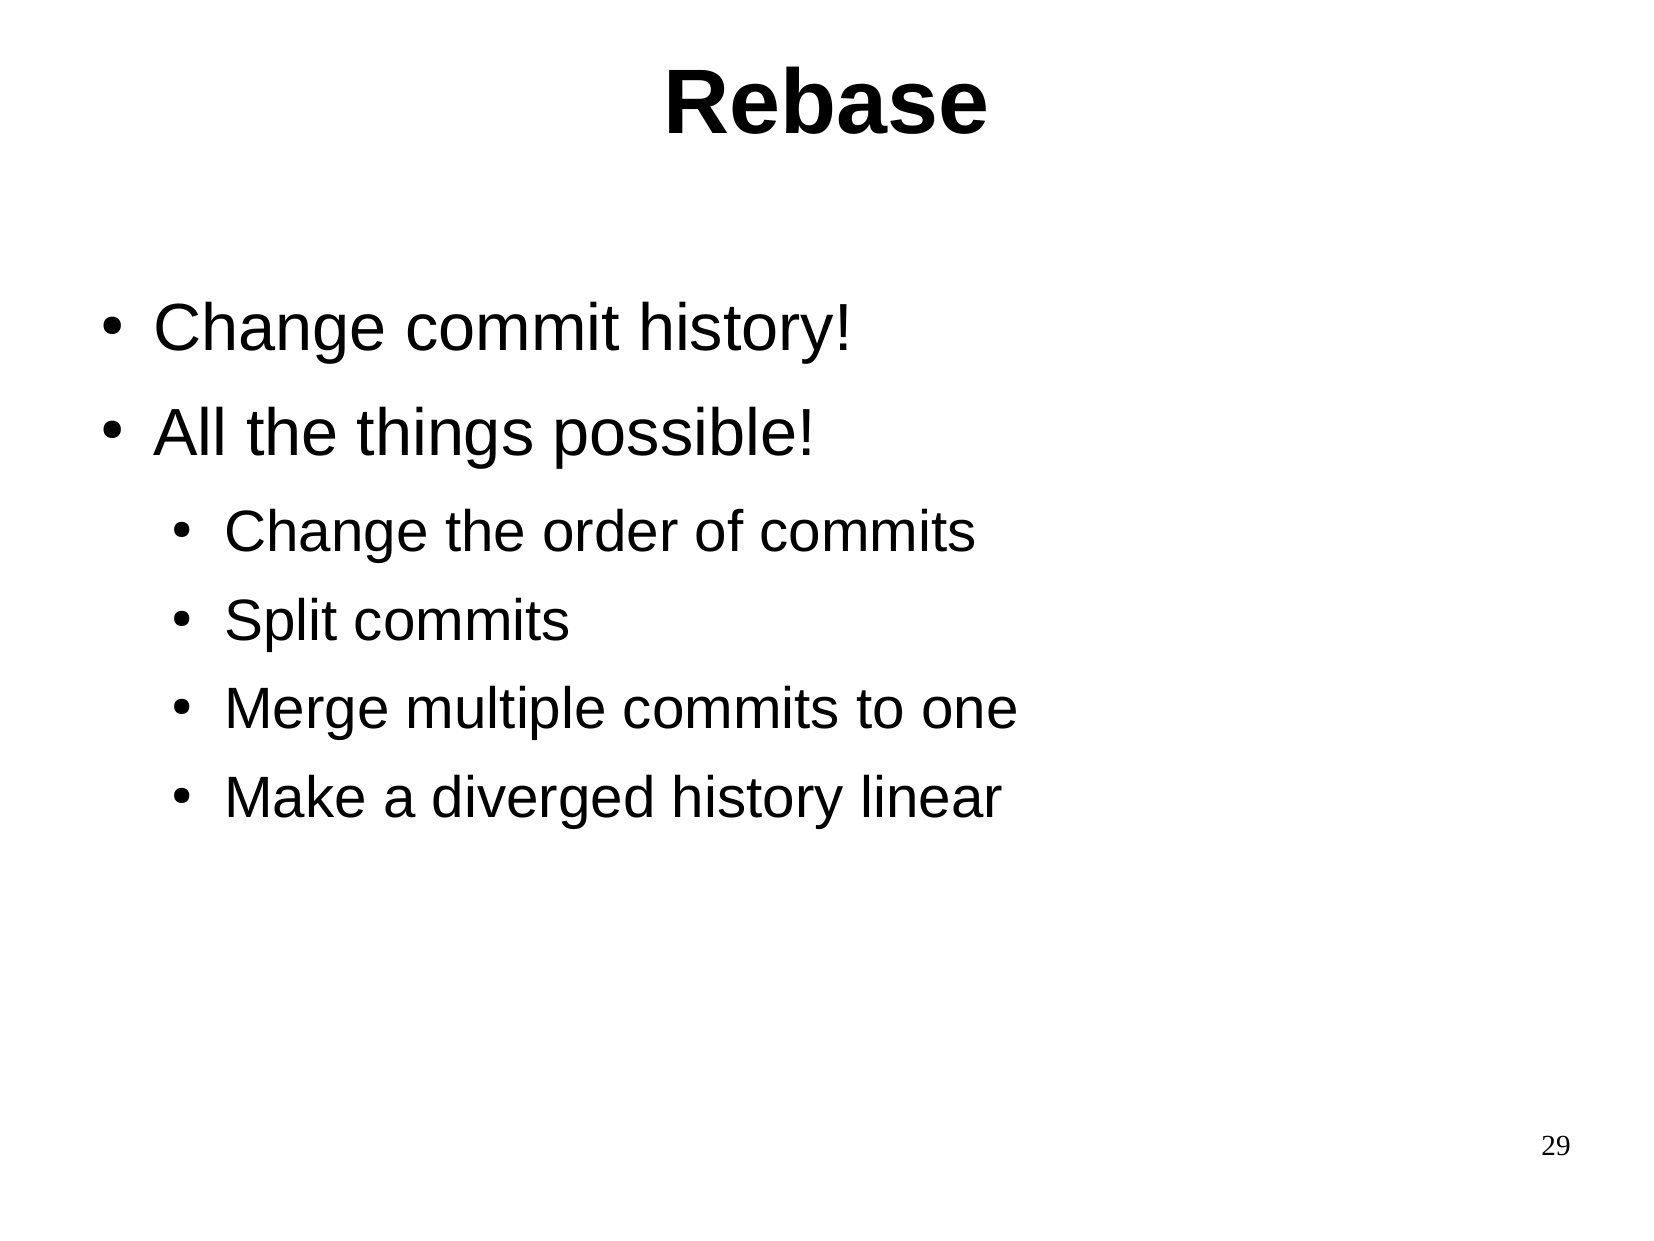

# Rebase
Change commit history!
All the things possible!
Change the order of commits
Split commits
Merge multiple commits to one
Make a diverged history linear
29